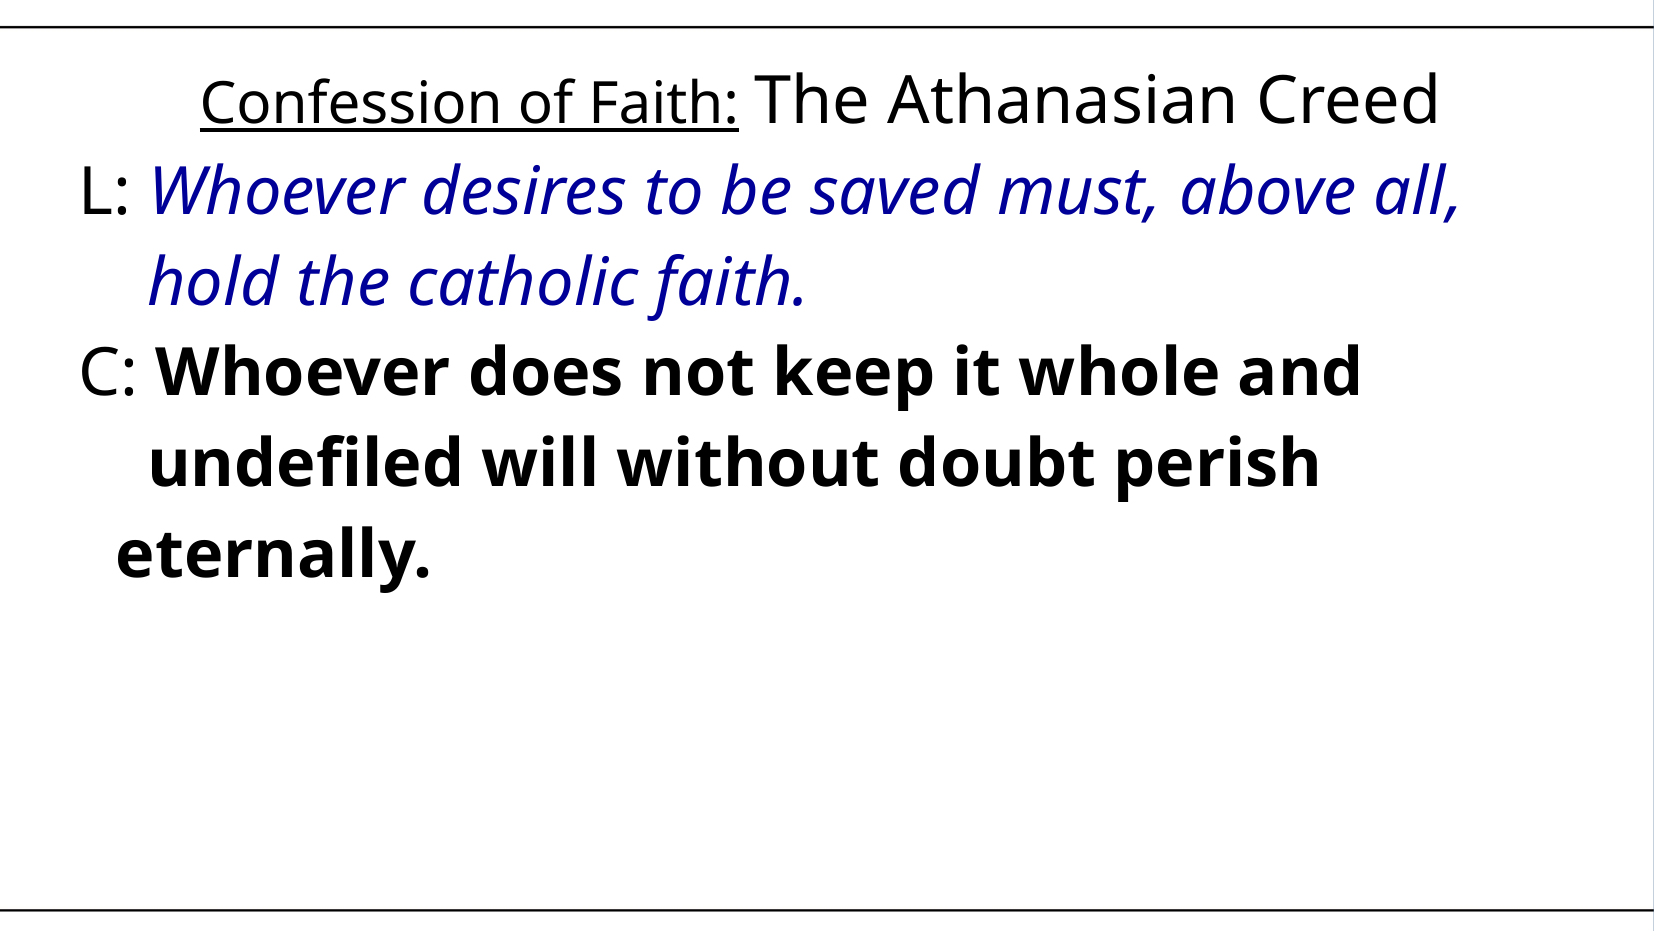

Confession of Faith: The Athanasian Creed
L: Whoever desires to be saved must, above all,
 hold the catholic faith.
C: Whoever does not keep it whole and
 undefiled will without doubt perish eternally.